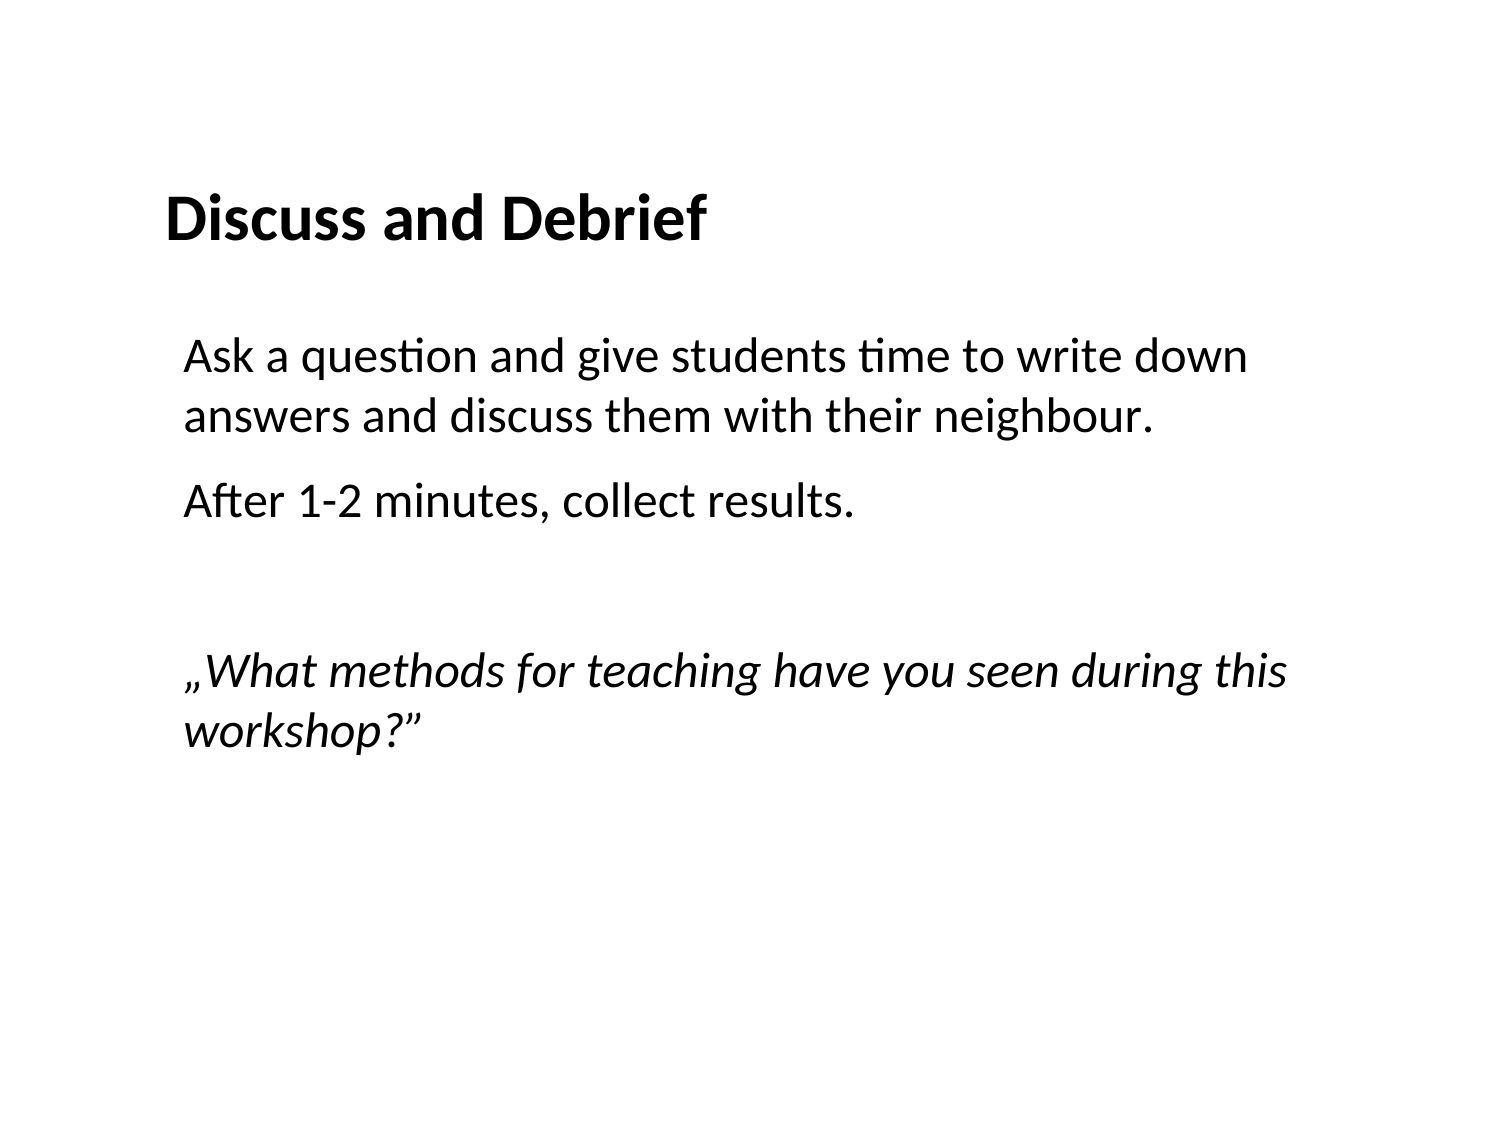

Discuss and Debrief
Ask a question and give students time to write down answers and discuss them with their neighbour.
After 1-2 minutes, collect results.
„What methods for teaching have you seen during this workshop?”